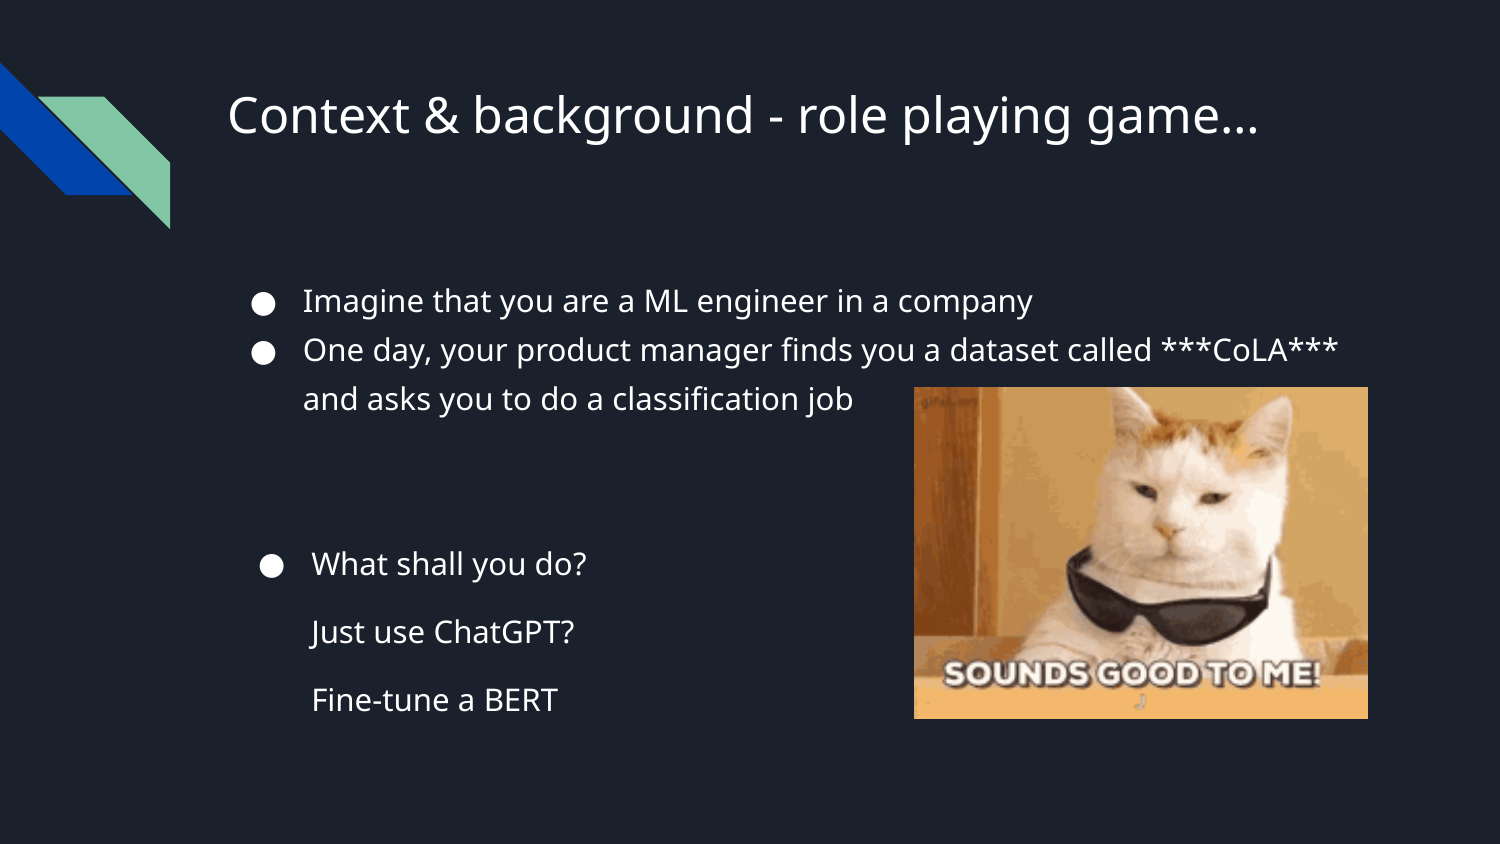

# Context & background - role playing game…
Imagine that you are a ML engineer in a company
One day, your product manager finds you a dataset called ***CoLA*** and asks you to do a classification job
What shall you do?
Just use ChatGPT?
Fine-tune a BERT